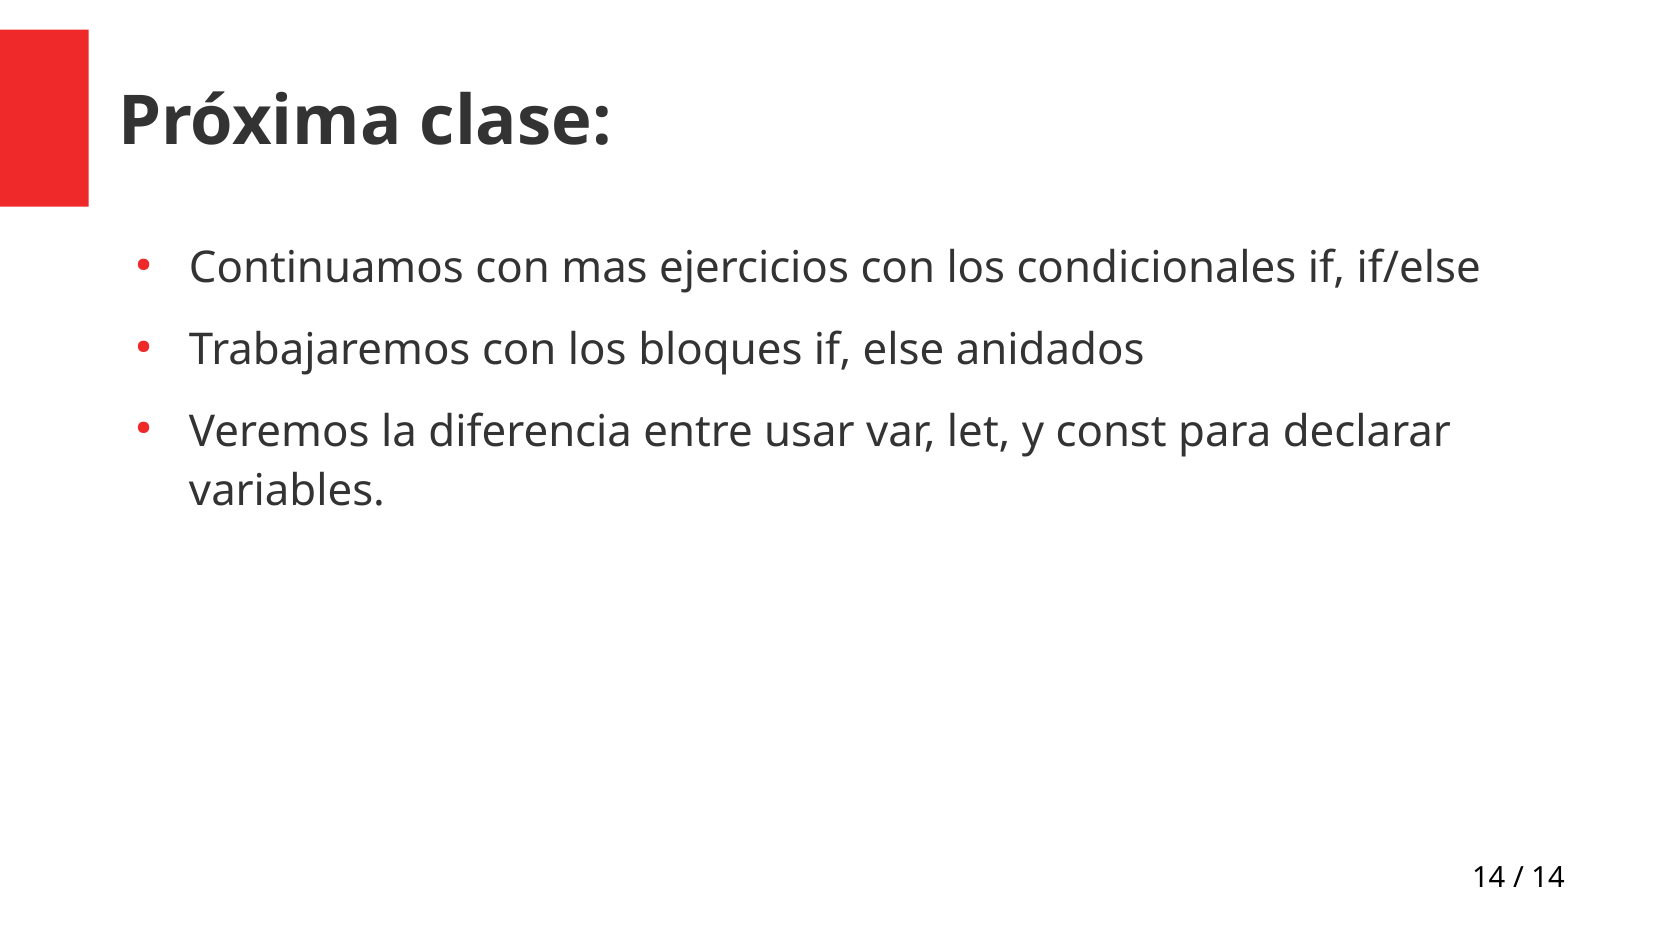

# Próxima clase:
Continuamos con mas ejercicios con los condicionales if, if/else
Trabajaremos con los bloques if, else anidados
Veremos la diferencia entre usar var, let, y const para declarar variables.
14